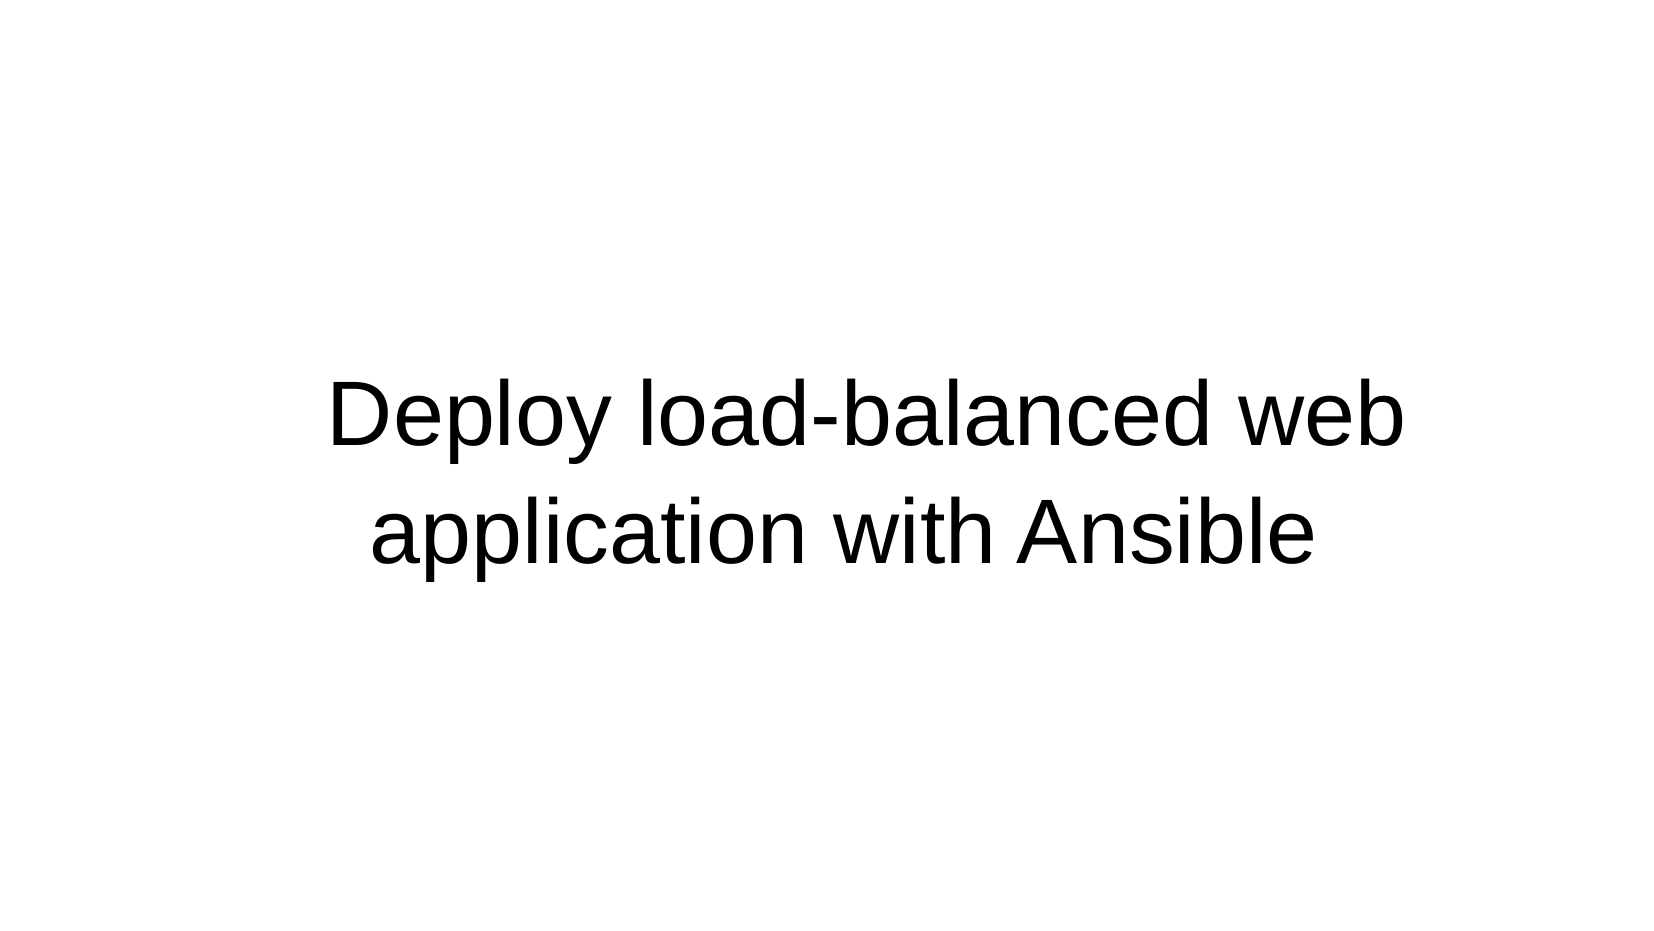

# Deploy load-balanced web application with Ansible